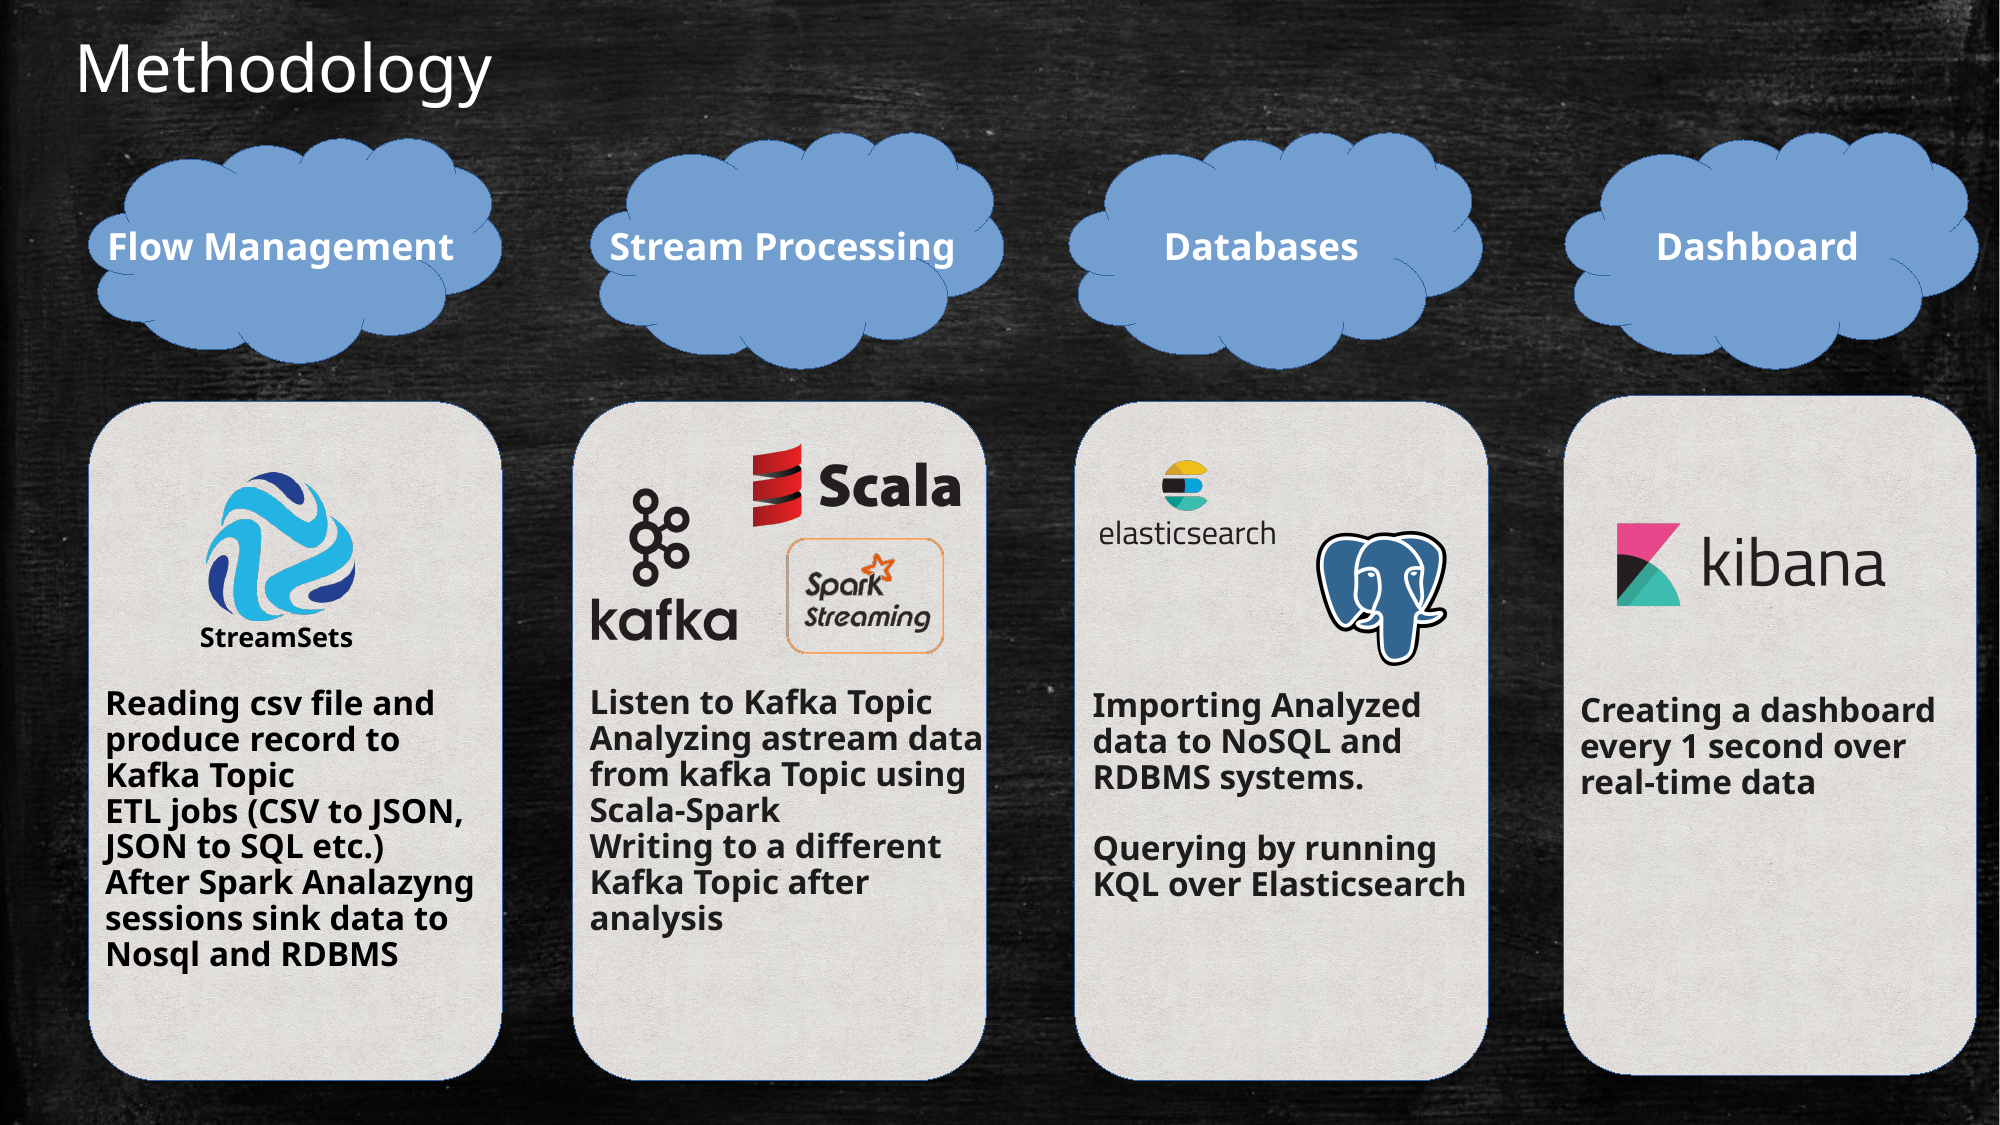

# Methodology
Stream Processing
Databases
Dashboard
Flow Management
Importing Analyzed data to NoSQL and RDBMS systems.
Querying by running KQL over Elasticsearch
StreamSets
Listen to Kafka Topic
Analyzing astream data from kafka Topic using Scala-Spark
Writing to a different Kafka Topic after analysis
Creating a dashboard every 1 second over real-time data
Reading csv file and produce record to Kafka Topic
ETL jobs (CSV to JSON, JSON to SQL etc.)
After Spark Analazyng sessions sink data to Nosql and RDBMS